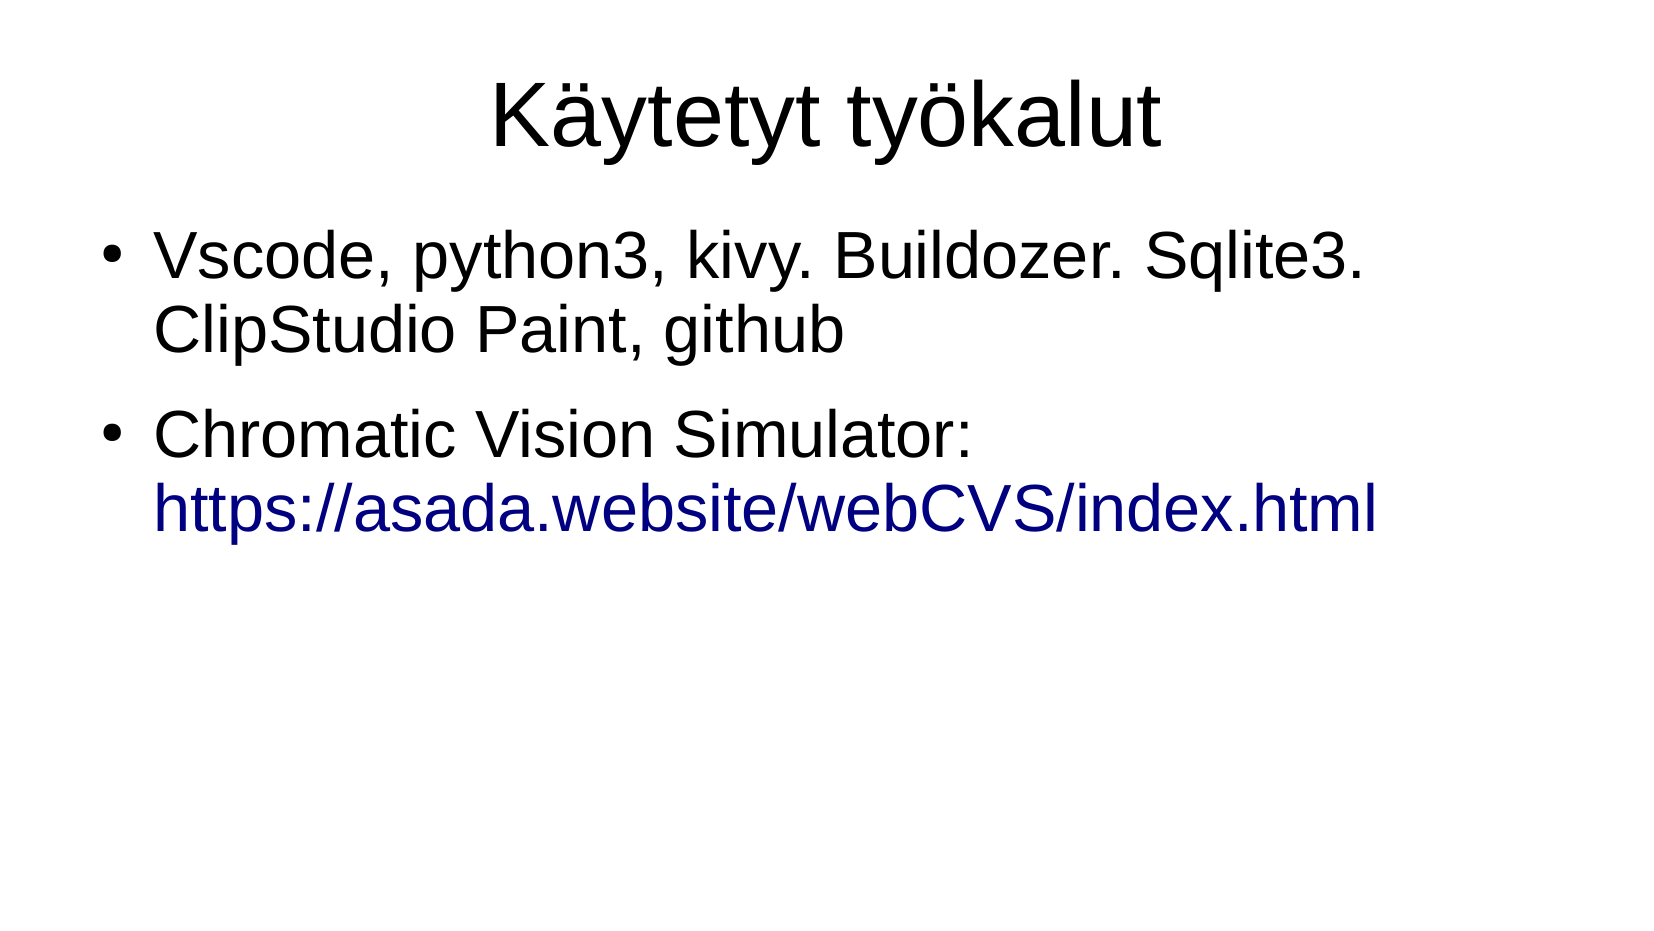

# Käytetyt työkalut
Vscode, python3, kivy. Buildozer. Sqlite3. ClipStudio Paint, github
Chromatic Vision Simulator: https://asada.website/webCVS/index.html